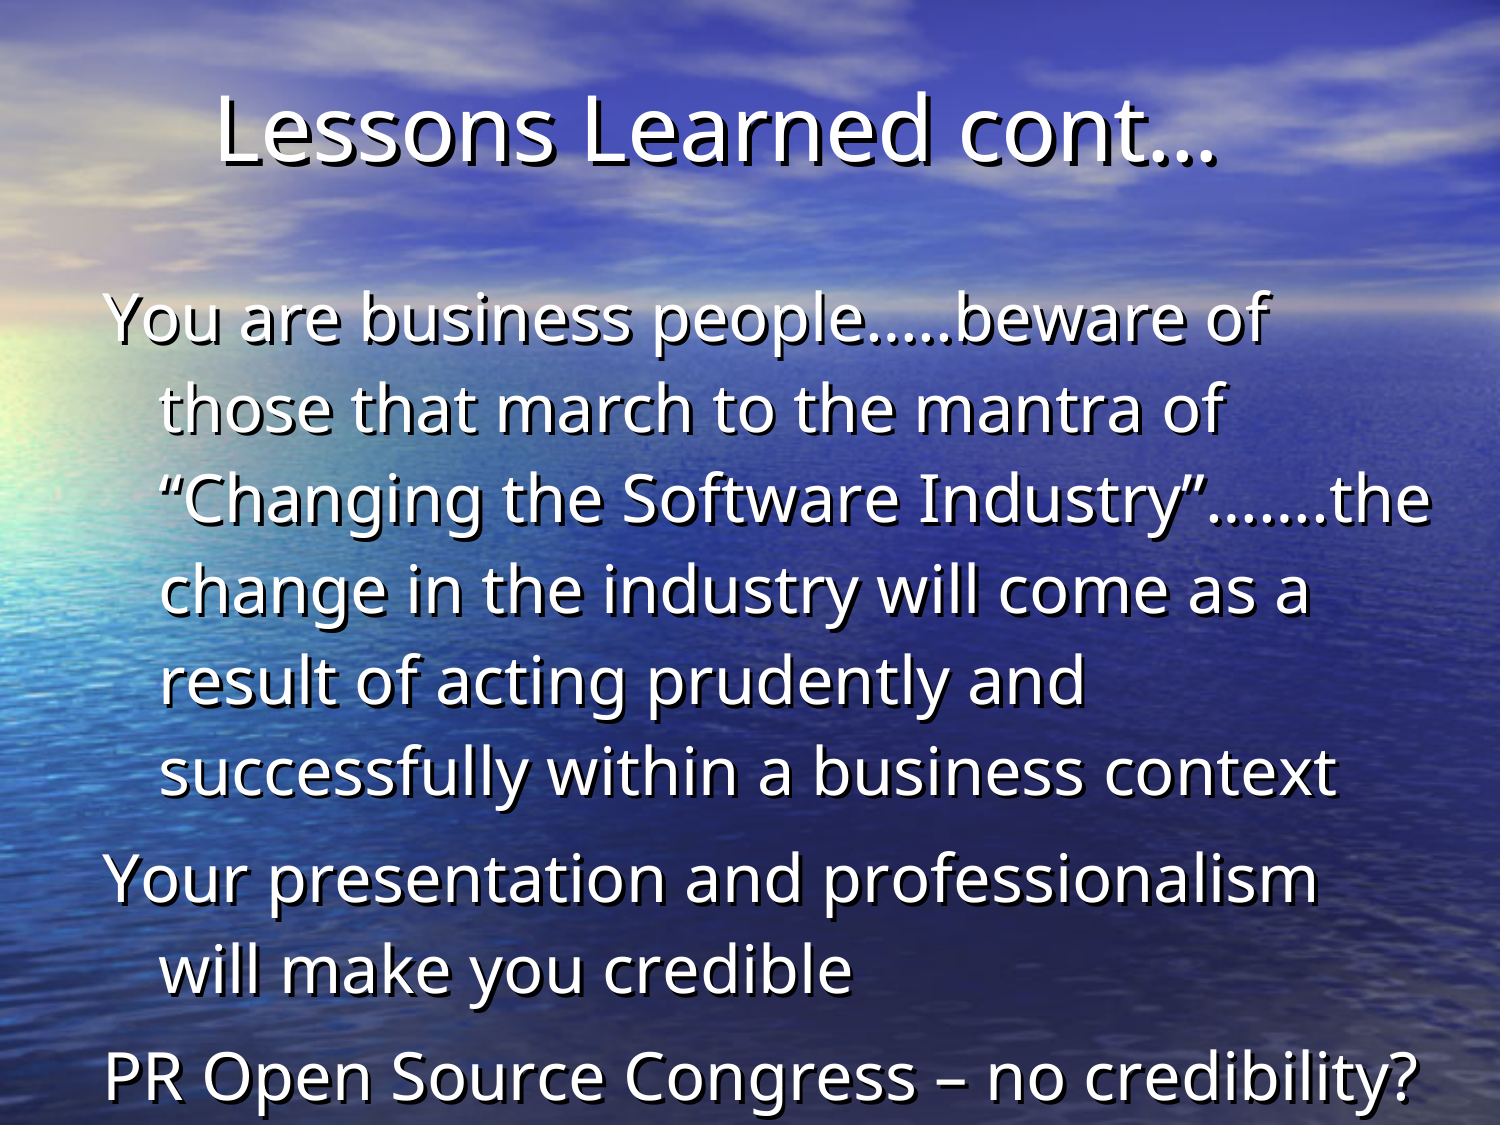

# Lessons Learned cont…
You are business people…..beware of those that march to the mantra of “Changing the Software Industry”…….the change in the industry will come as a result of acting prudently and successfully within a business context
Your presentation and professionalism will make you credible
PR Open Source Congress – no credibility?